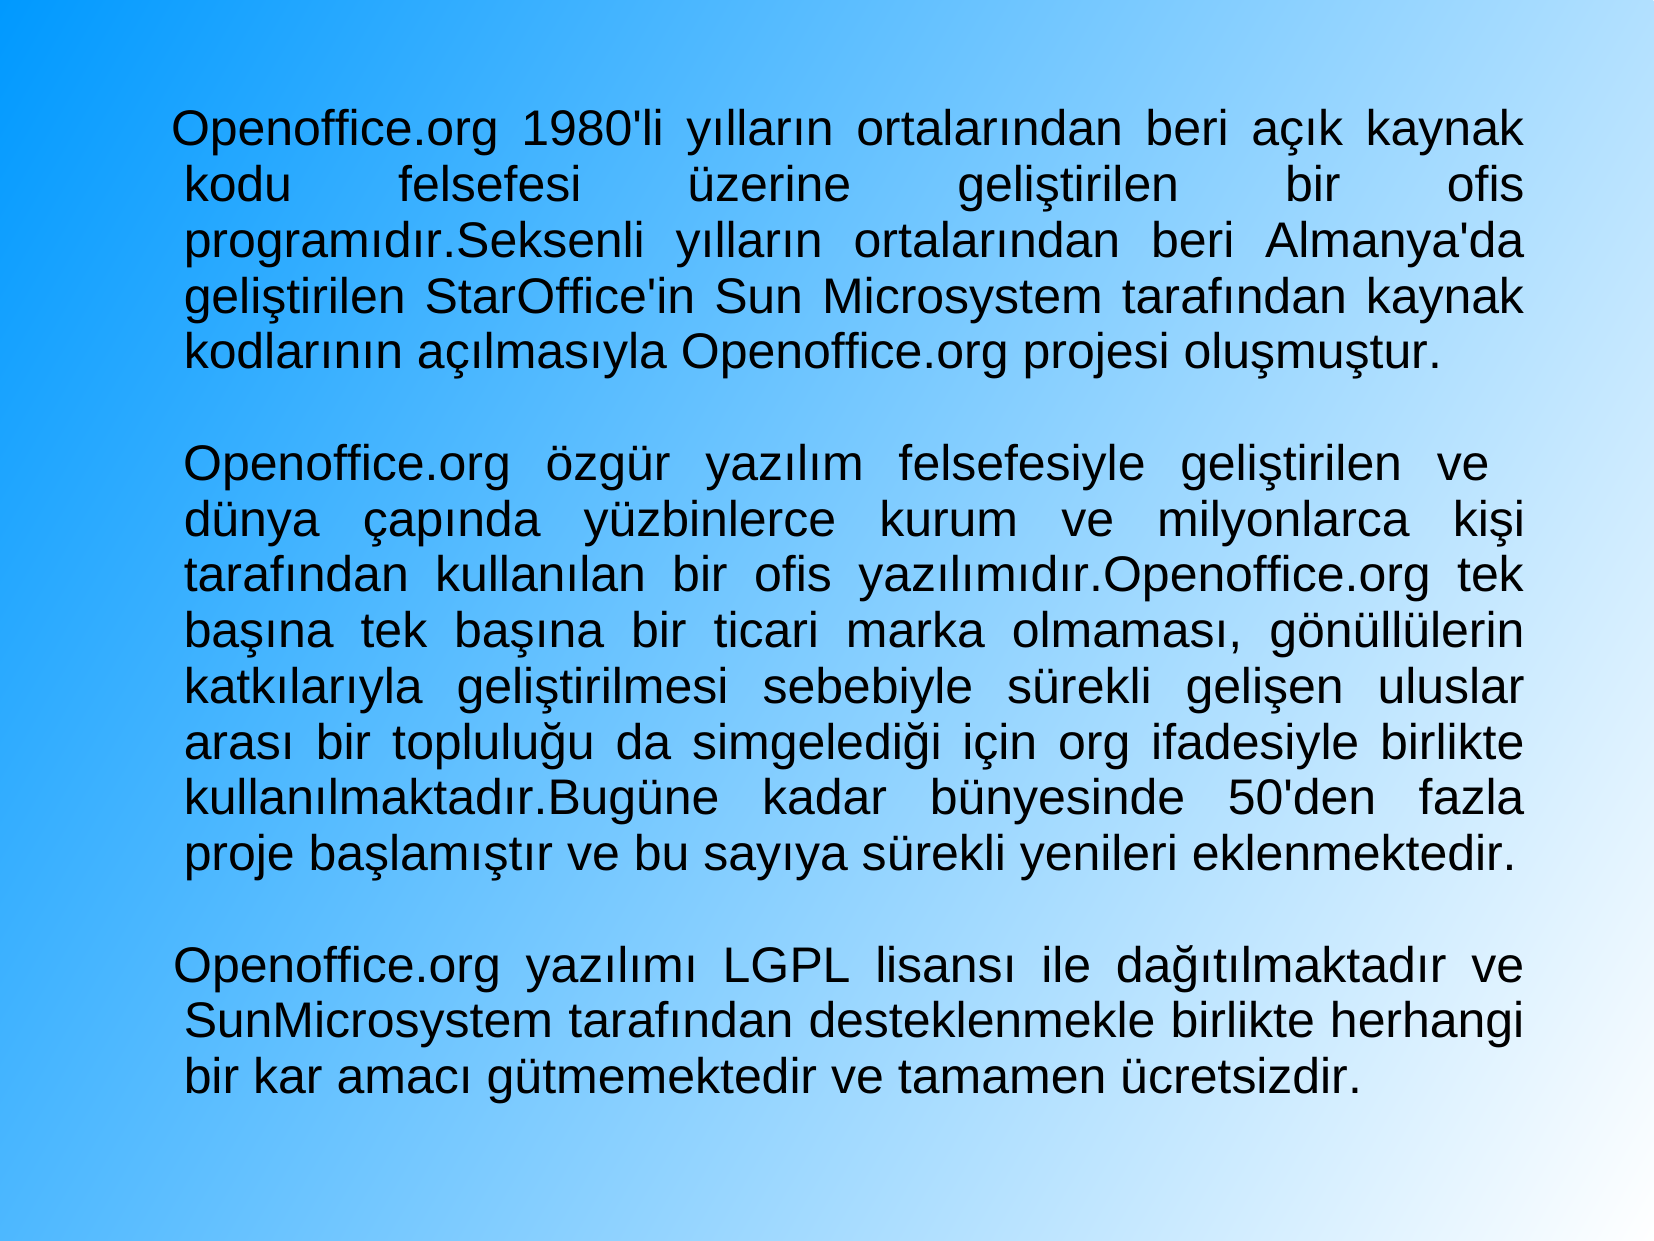

# Openoffice.org 1980'li yılların ortalarından beri açık kaynak kodu felsefesi üzerine geliştirilen bir ofis programıdır.Seksenli yılların ortalarından beri Almanya'da geliştirilen StarOffice'in Sun Microsystem tarafından kaynak kodlarının açılmasıyla Openoffice.org projesi oluşmuştur.
 Openoffice.org özgür yazılım felsefesiyle geliştirilen ve dünya çapında yüzbinlerce kurum ve milyonlarca kişi tarafından kullanılan bir ofis yazılımıdır.Openoffice.org tek başına tek başına bir ticari marka olmaması, gönüllülerin katkılarıyla geliştirilmesi sebebiyle sürekli gelişen uluslar arası bir topluluğu da simgelediği için org ifadesiyle birlikte kullanılmaktadır.Bugüne kadar bünyesinde 50'den fazla proje başlamıştır ve bu sayıya sürekli yenileri eklenmektedir.
 Openoffice.org yazılımı LGPL lisansı ile dağıtılmaktadır ve SunMicrosystem tarafından desteklenmekle birlikte herhangi bir kar amacı gütmemektedir ve tamamen ücretsizdir.